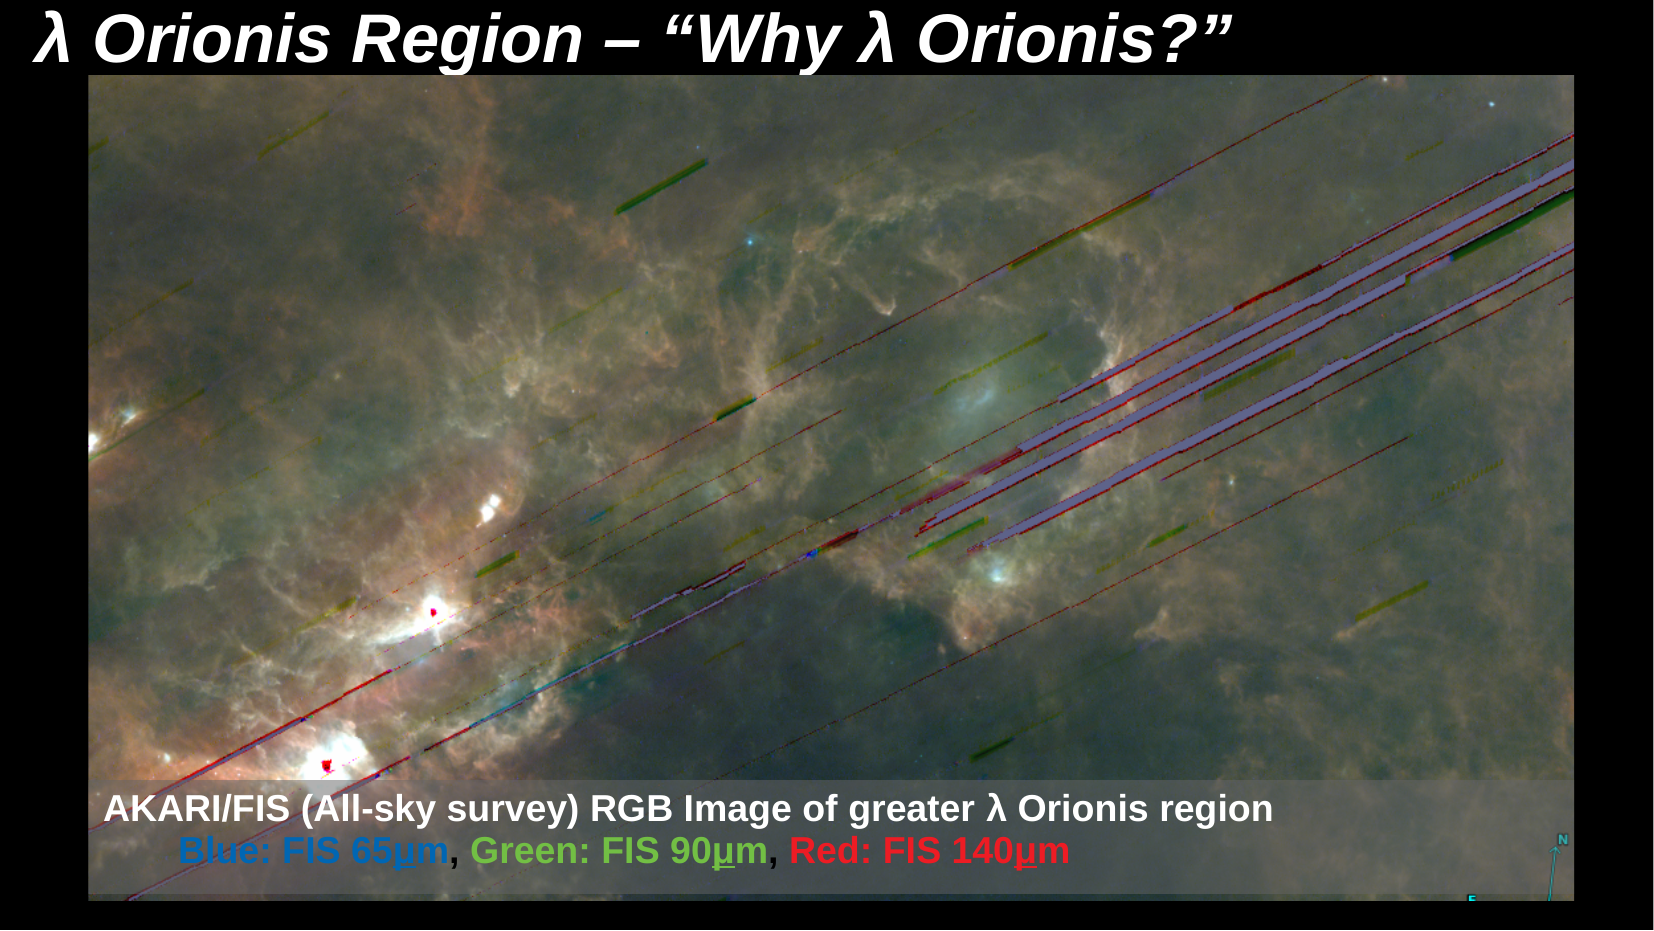

# λ Orionis Region – “Why λ Orionis?”
AKARI/FIS (All-sky survey) RGB Image of greater λ Orionis region
	Blue: FIS 65μm, Green: FIS 90μm, Red: FIS 140μm